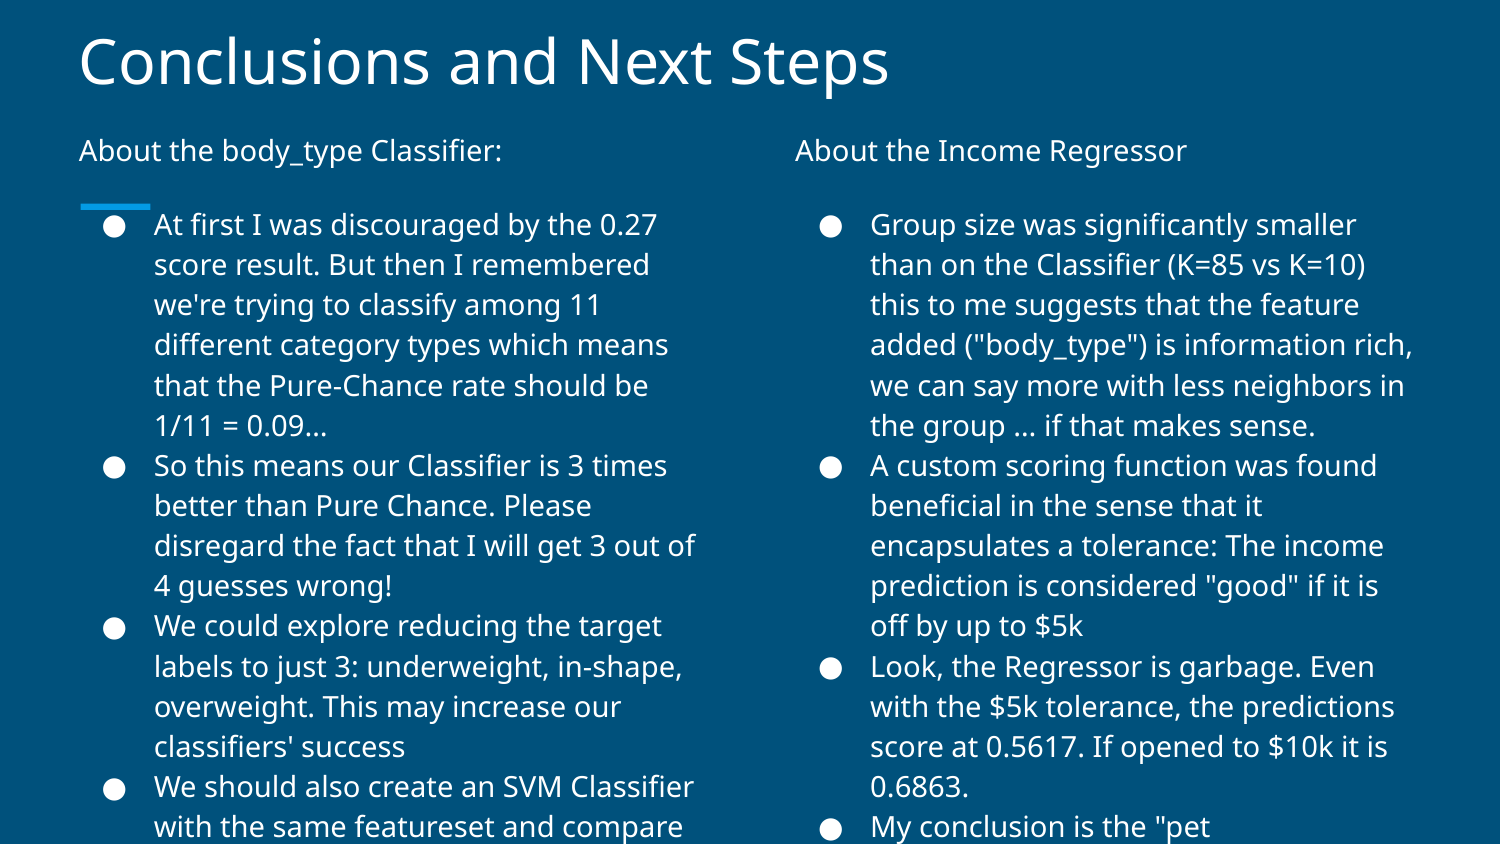

# Conclusions and Next Steps
About the body_type Classifier:
At first I was discouraged by the 0.27 score result. But then I remembered we're trying to classify among 11 different category types which means that the Pure-Chance rate should be 1/11 = 0.09…
So this means our Classifier is 3 times better than Pure Chance. Please disregard the fact that I will get 3 out of 4 guesses wrong!
We could explore reducing the target labels to just 3: underweight, in-shape, overweight. This may increase our classifiers' success
We should also create an SVM Classifier with the same featureset and compare results.
About the Income Regressor
Group size was significantly smaller than on the Classifier (K=85 vs K=10) this to me suggests that the feature added ("body_type") is information rich, we can say more with less neighbors in the group … if that makes sense.
A custom scoring function was found beneficial in the sense that it encapsulates a tolerance: The income prediction is considered "good" if it is off by up to $5k
Look, the Regressor is garbage. Even with the $5k tolerance, the predictions score at 0.5617. If opened to $10k it is 0.6863.
My conclusion is the "pet love/obsession", "body type" and "language aptitude" are not good predictors of Income